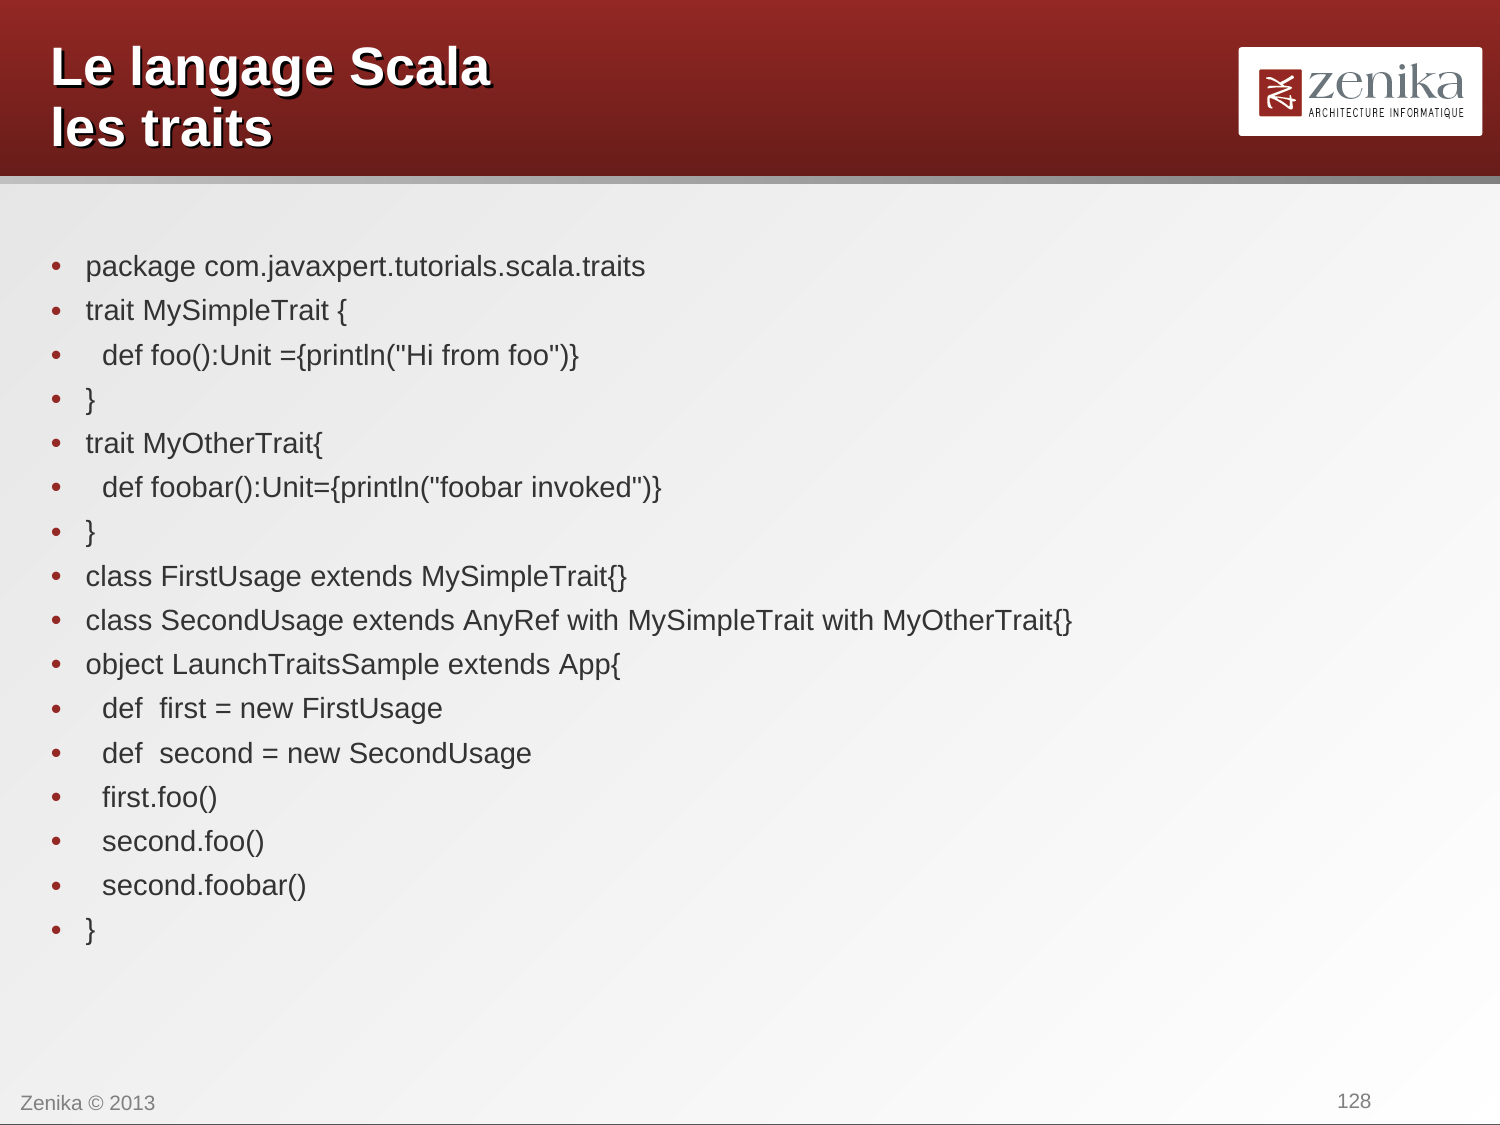

# Le langage Scala les traits
package com.javaxpert.tutorials.scala.traits
trait MySimpleTrait {
 def foo():Unit ={println("Hi from foo")}
}
trait MyOtherTrait{
 def foobar():Unit={println("foobar invoked")}
}
class FirstUsage extends MySimpleTrait{}
class SecondUsage extends AnyRef with MySimpleTrait with MyOtherTrait{}
object LaunchTraitsSample extends App{
 def first = new FirstUsage
 def second = new SecondUsage
 first.foo()
 second.foo()
 second.foobar()
}